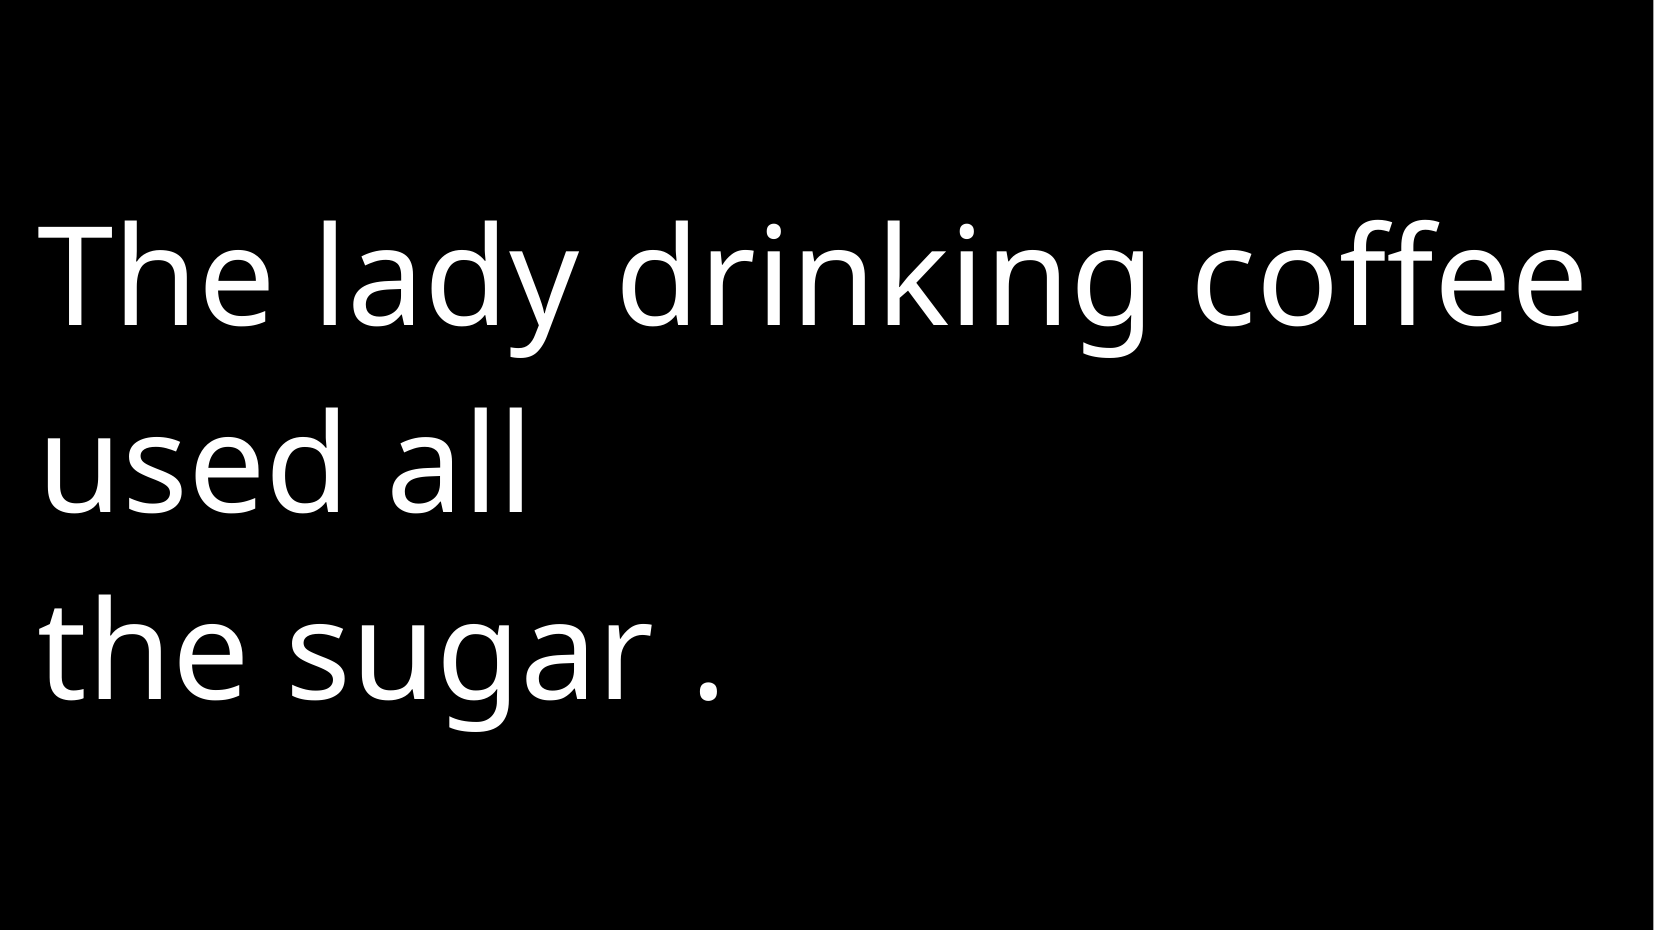

# The lady drinking coffee used all the sugar .